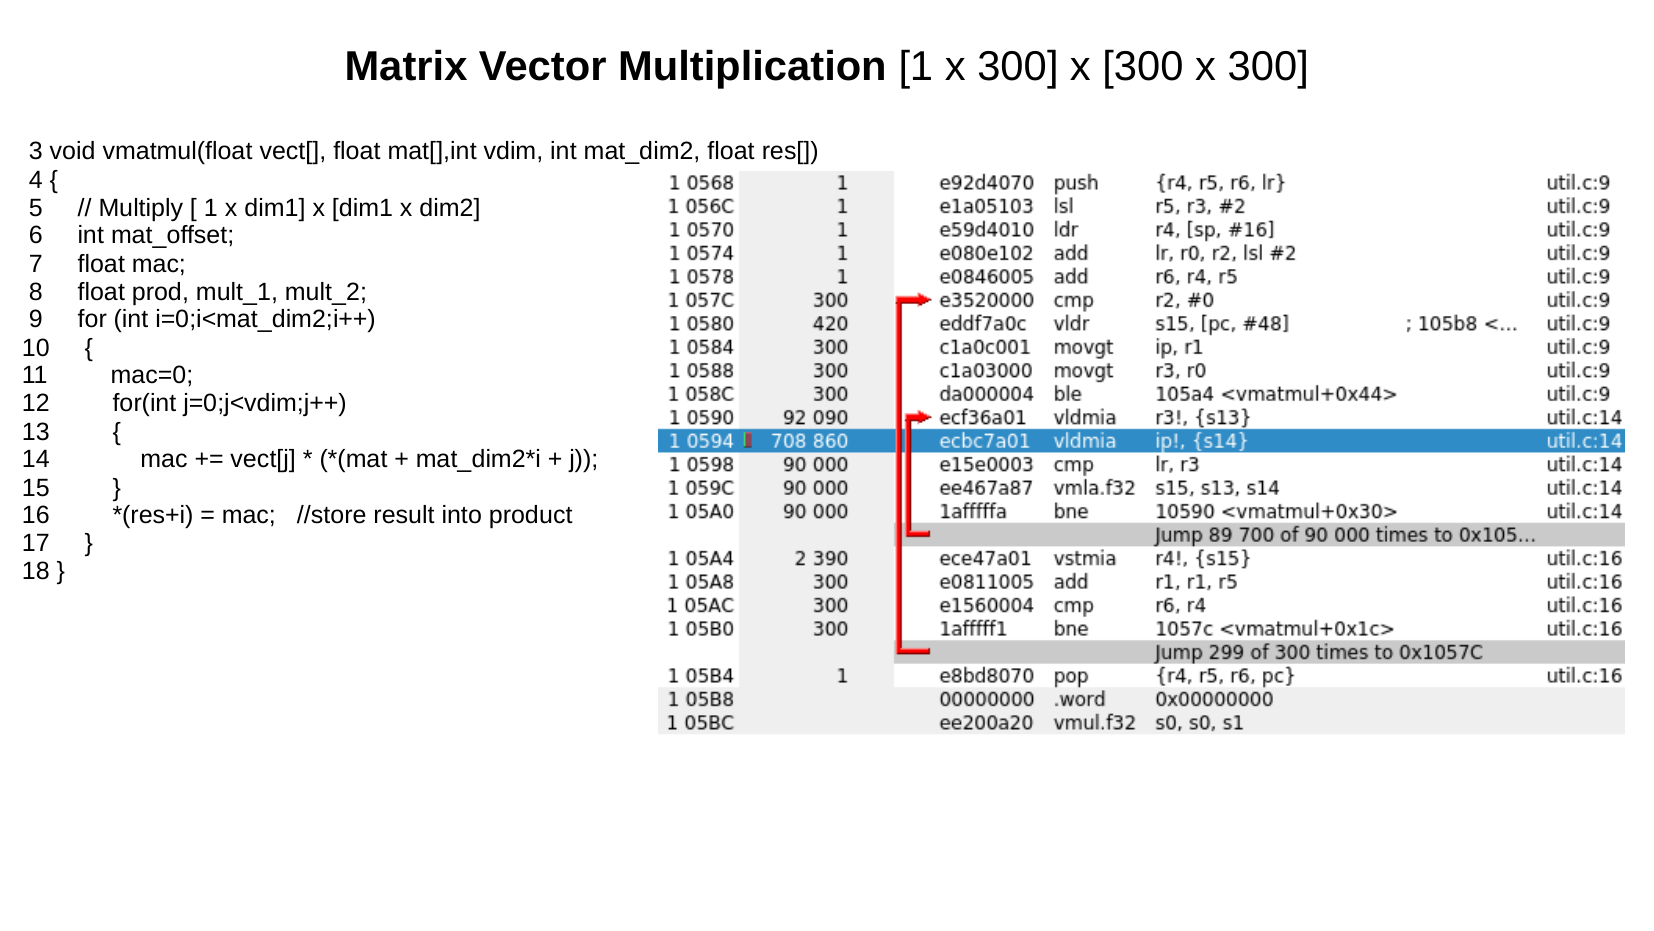

# Matrix Vector Multiplication [1 x 300] x [300 x 300]
 3 void vmatmul(float vect[], float mat[],int vdim, int mat_dim2, float res[])
 4 {
 5 // Multiply [ 1 x dim1] x [dim1 x dim2]
 6 int mat_offset;
 7 float mac;
 8 float prod, mult_1, mult_2;
 9 for (int i=0;i<mat_dim2;i++)
 10 {
 11 mac=0;
 12 for(int j=0;j<vdim;j++)
 13 {
 14 mac += vect[j] * (*(mat + mat_dim2*i + j));
 15 }
 16 *(res+i) = mac; //store result into product
 17 }
 18 }